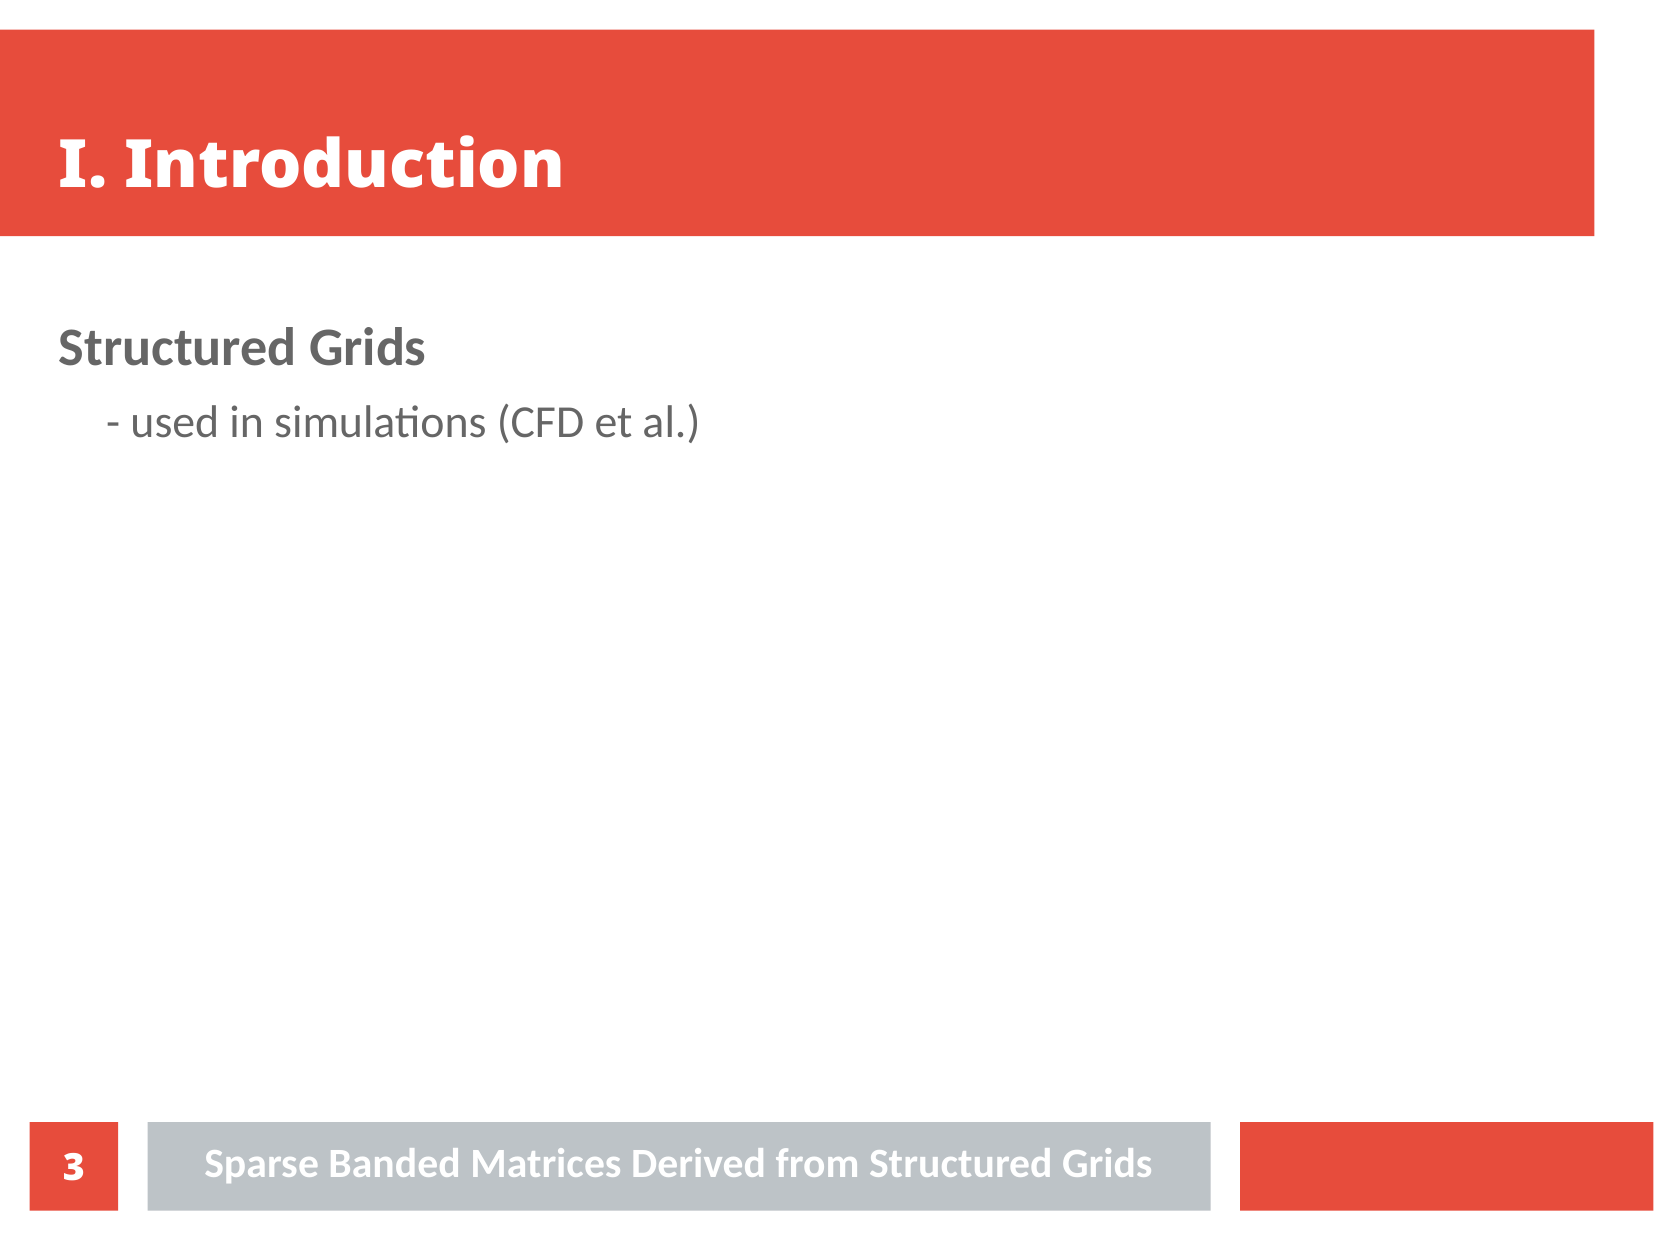

# I. Introduction
Structured Grids
- used in simulations (CFD et al.)
3
Sparse Banded Matrices Derived from Structured Grids